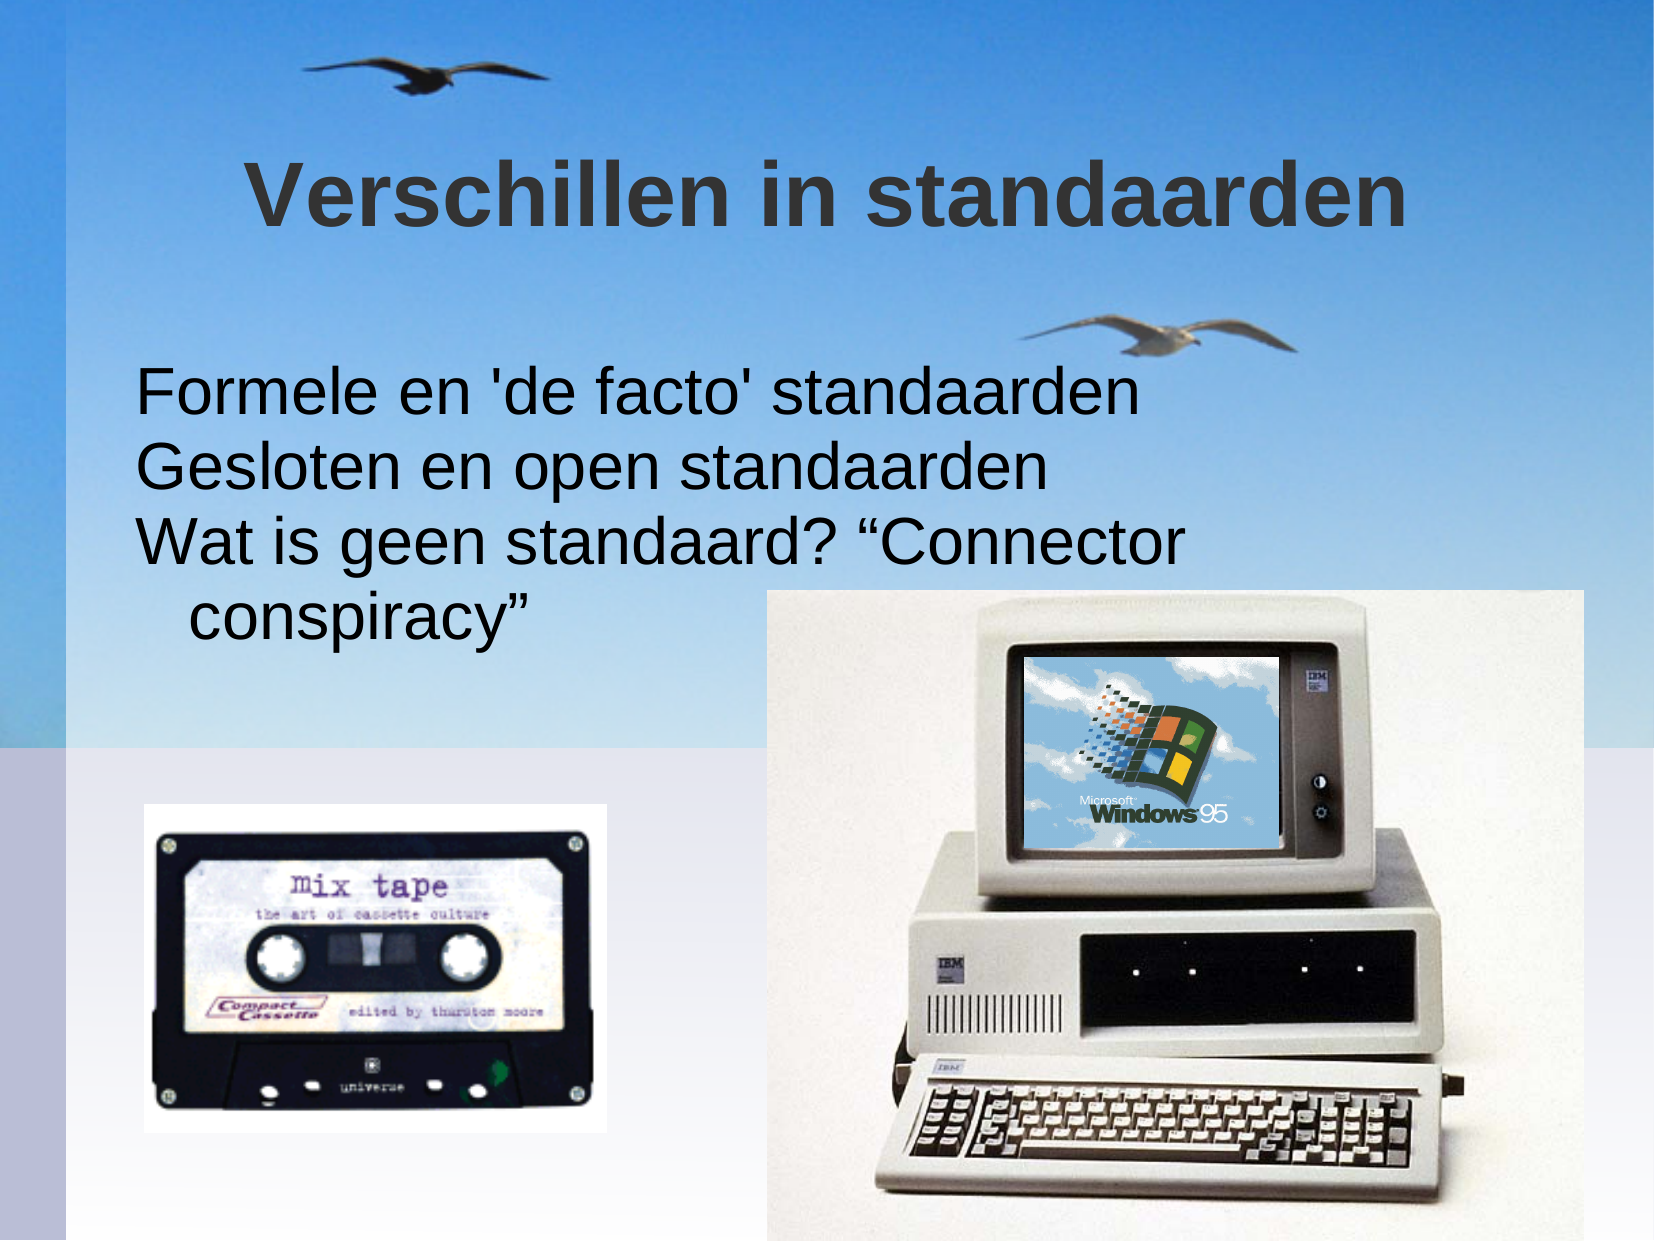

# Verschillen in standaarden
Formele en 'de facto' standaarden
Gesloten en open standaarden
Wat is geen standaard? “Connector conspiracy”